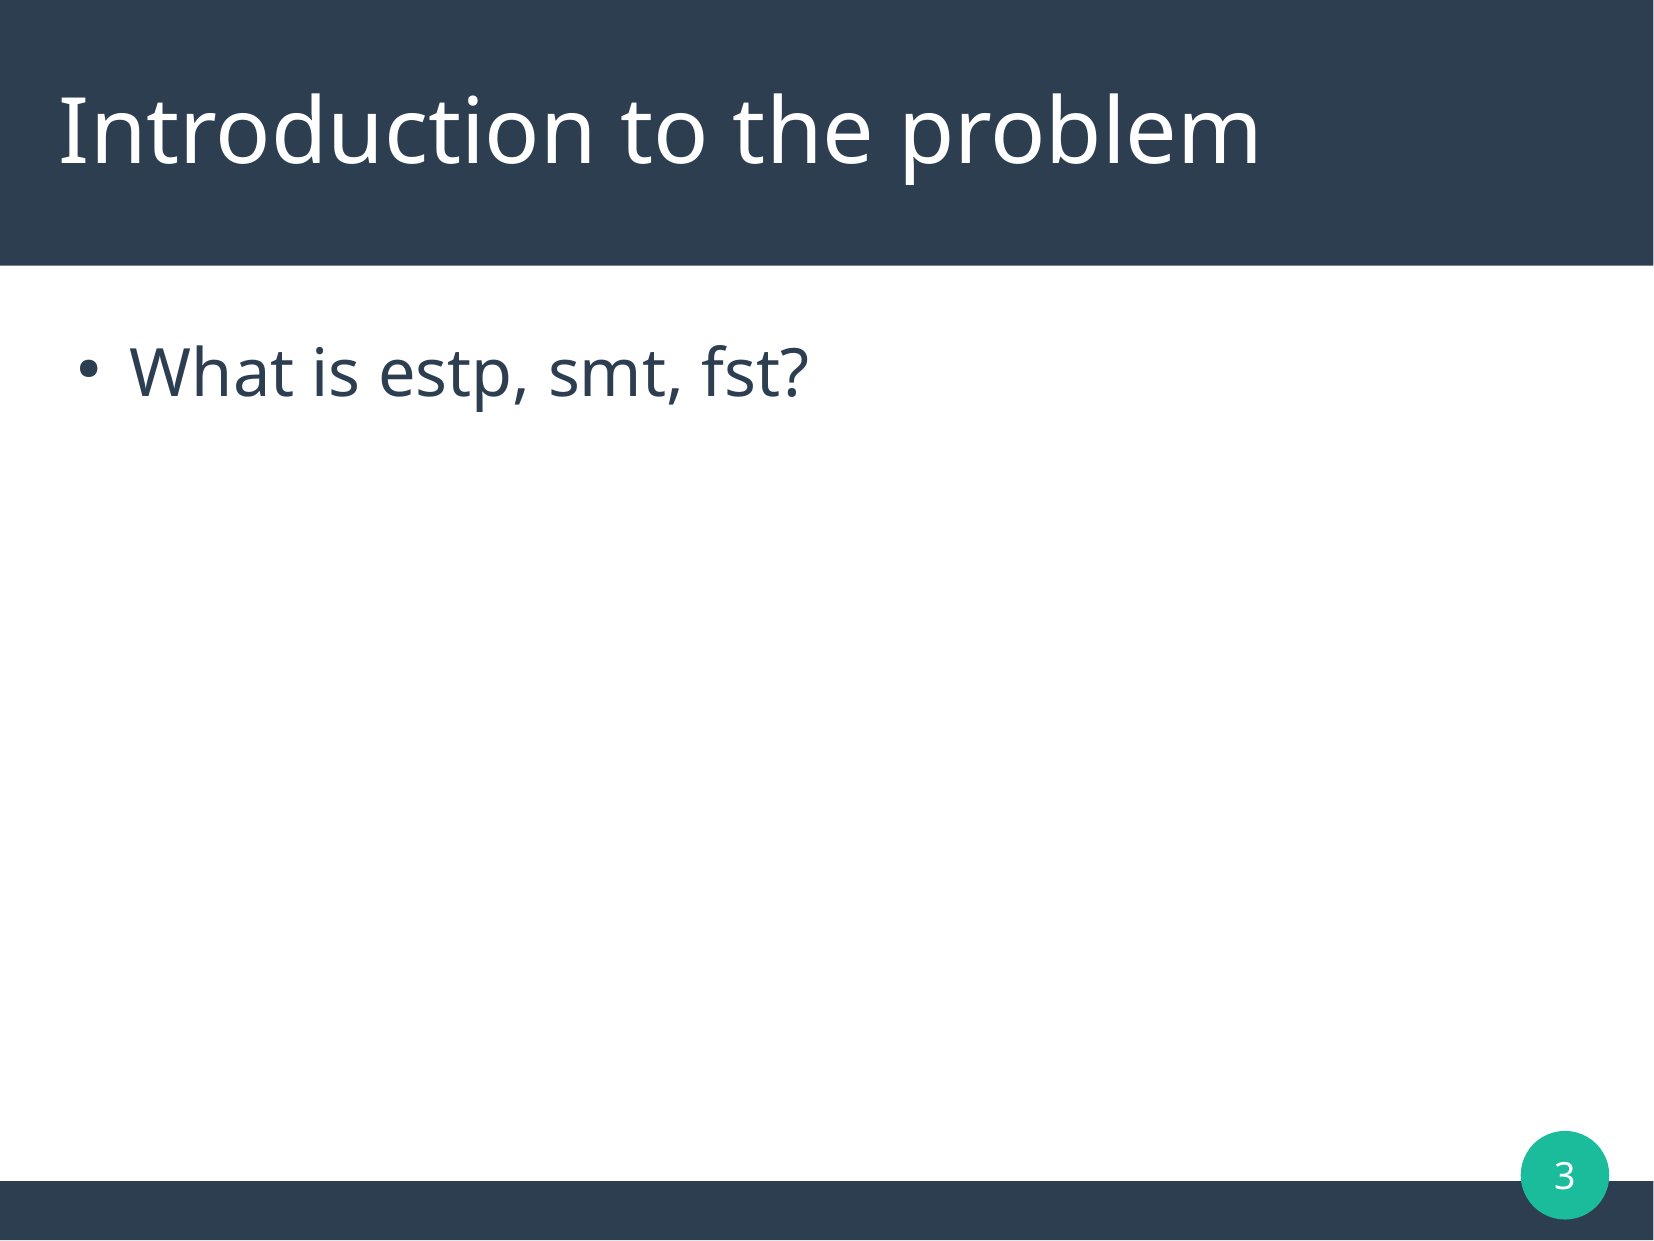

# Introduction to the problem
What is estp, smt, fst?
3